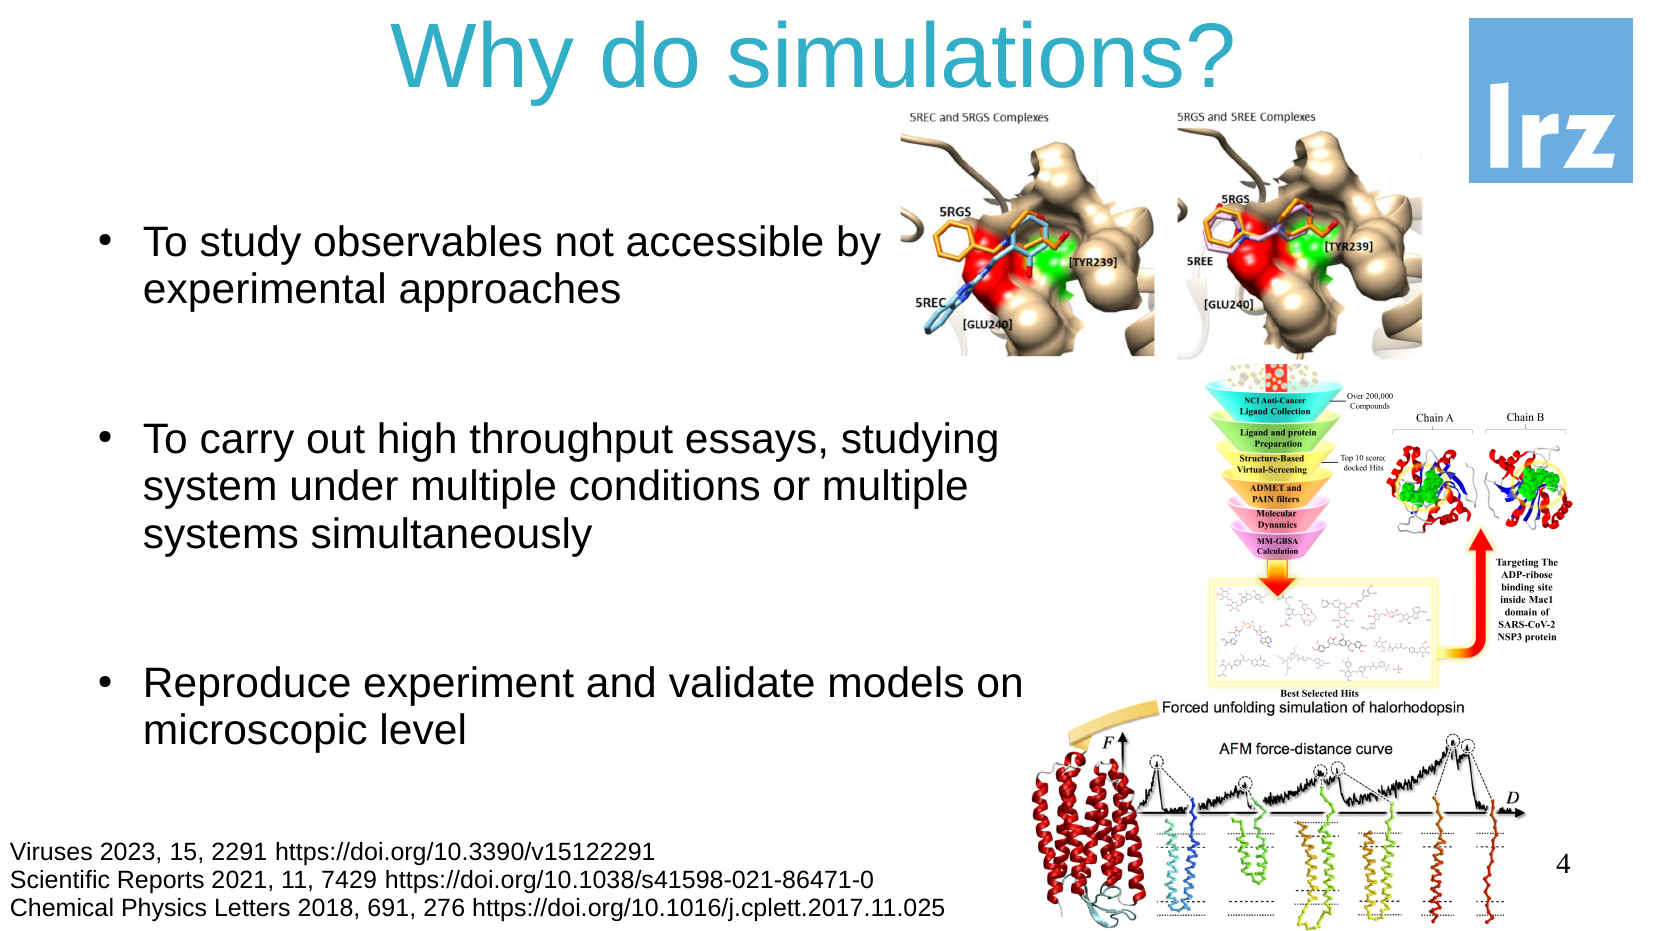

# Why do simulations?
To study observables not accessible by experimental approaches
To carry out high throughput essays, studying system under multiple conditions or multiple systems simultaneously
Reproduce experiment and validate models on microscopic level
Viruses 2023, 15, 2291 https://doi.org/10.3390/v15122291
Scientific Reports 2021, 11, 7429 https://doi.org/10.1038/s41598-021-86471-0
Chemical Physics Letters 2018, 691, 276 https://doi.org/10.1016/j.cplett.2017.11.025
4